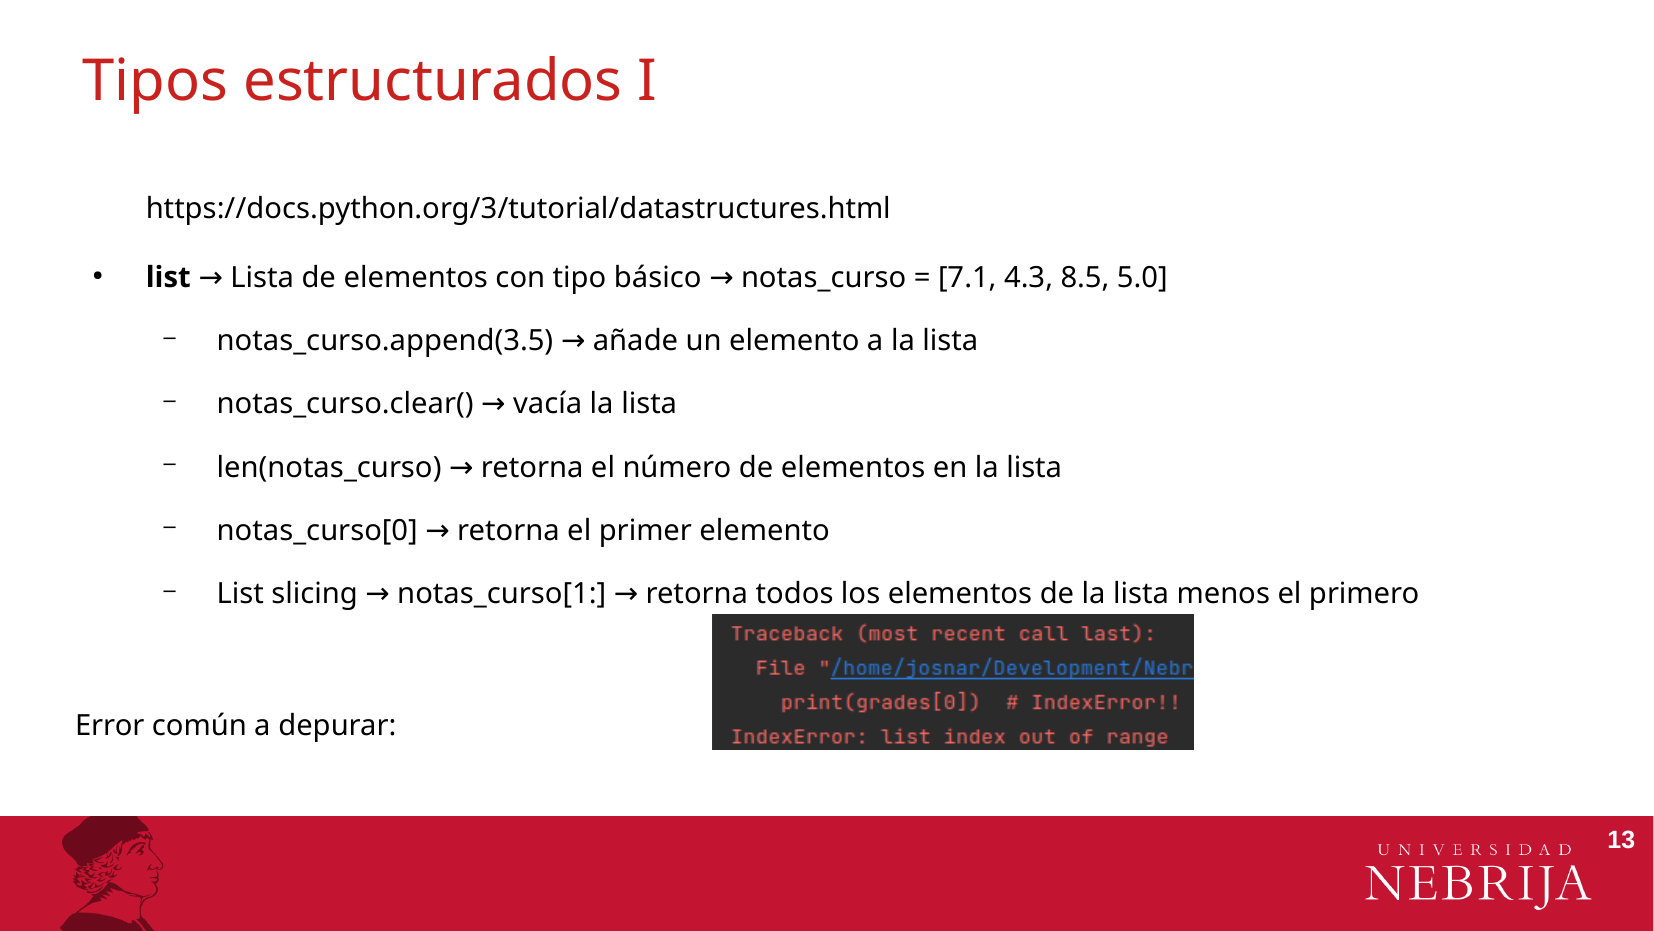

# Tipos estructurados I
https://docs.python.org/3/tutorial/datastructures.html
list → Lista de elementos con tipo básico → notas_curso = [7.1, 4.3, 8.5, 5.0]
notas_curso.append(3.5) → añade un elemento a la lista
notas_curso.clear() → vacía la lista
len(notas_curso) → retorna el número de elementos en la lista
notas_curso[0] → retorna el primer elemento
List slicing → notas_curso[1:] → retorna todos los elementos de la lista menos el primero
Error común a depurar: